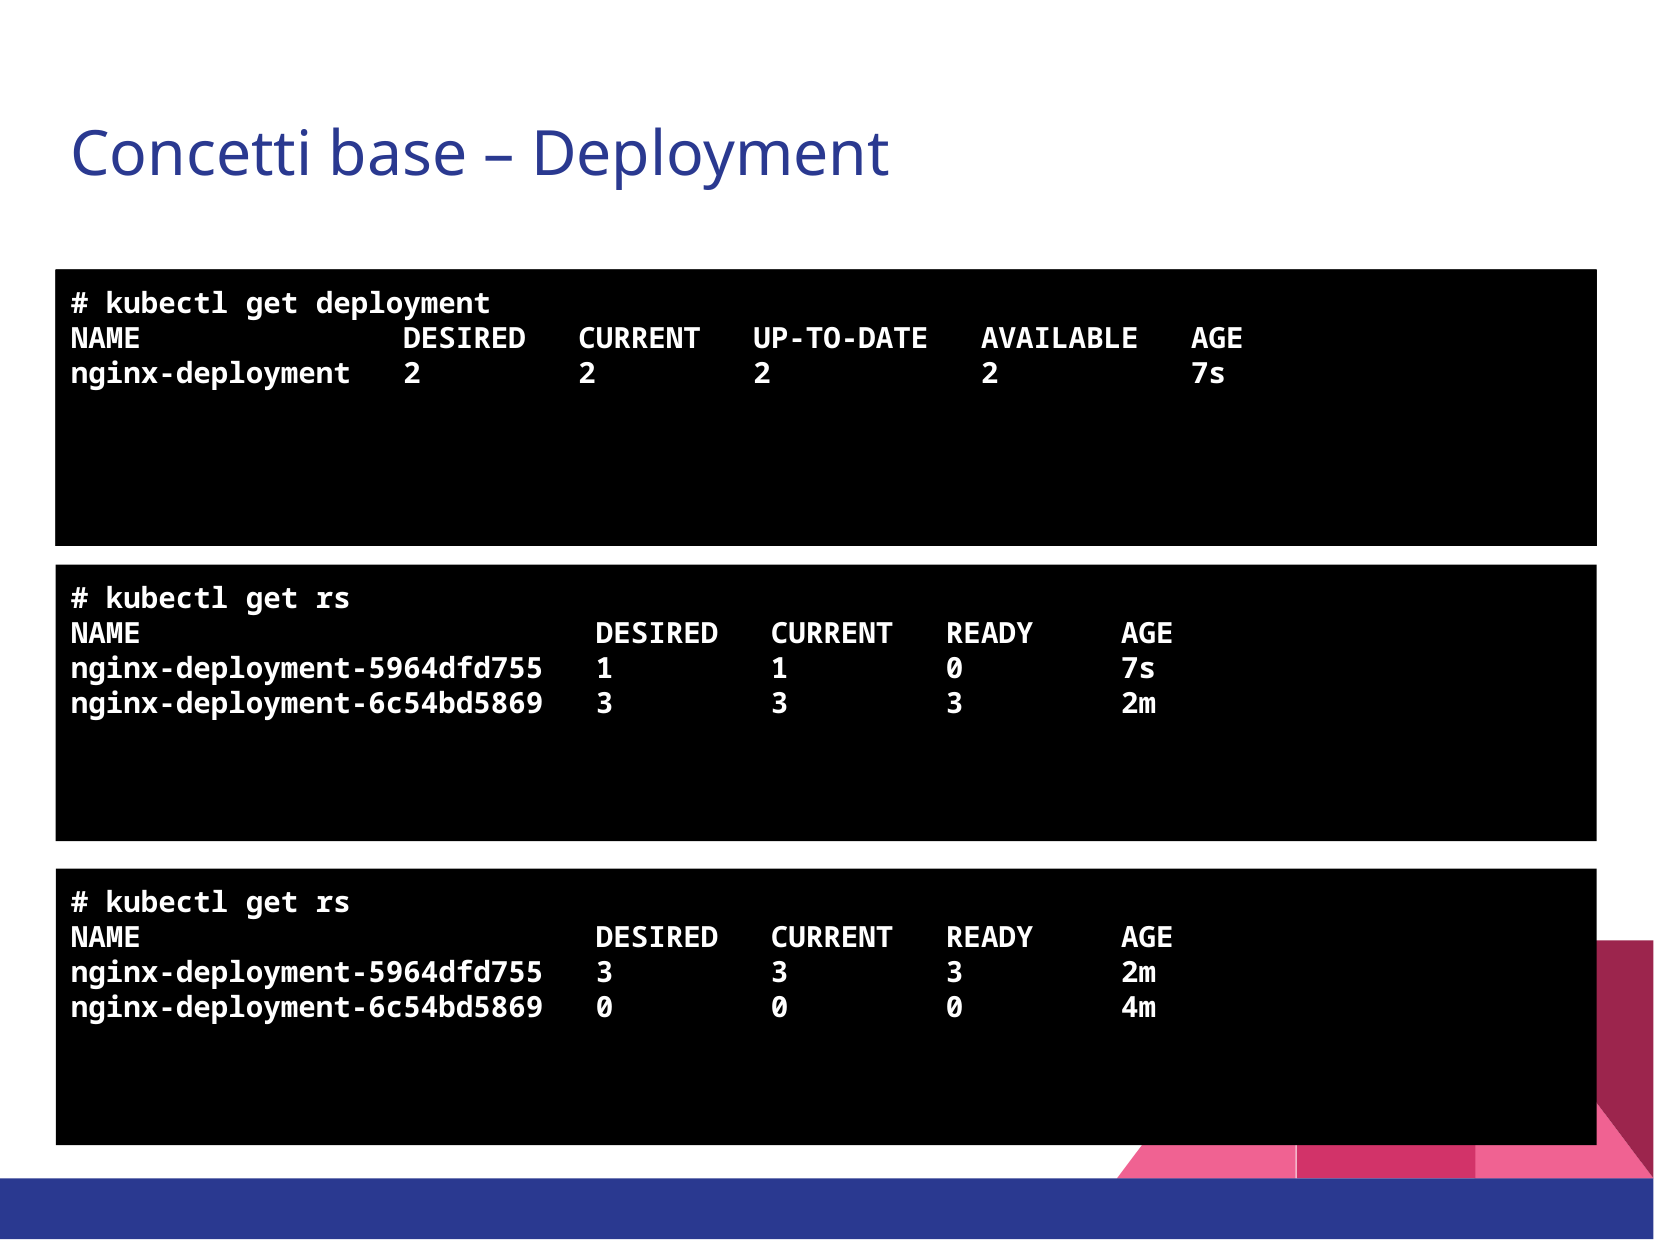

# Concetti base – Deployment
# kubectl get deployment
NAME DESIRED CURRENT UP-TO-DATE AVAILABLE AGE
nginx-deployment 2 2 2 2 7s
# kubectl get deployment
NAME DESIRED CURRENT UP-TO-DATE AVAILABLE AGE
nginx-deployment 2 2 2 2 7s
# kubectl get deployment
NAME DESIRED CURRENT UP-TO-DATE AVAILABLE AGE
nginx-deployment 2 2 2 2 7s
# kubectl get deployment
NAME DESIRED CURRENT UP-TO-DATE AVAILABLE AGE
nginx-deployment 2 2 2 2 7s
# kubectl get rs
NAME DESIRED CURRENT READY AGE
nginx-deployment-5964dfd755 1 1 0 7s
nginx-deployment-6c54bd5869 3 3 3 2m
# kubectl get rs
NAME DESIRED CURRENT READY AGE
nginx-deployment-5964dfd755 3 3 3 2m
nginx-deployment-6c54bd5869 0 0 0 4m